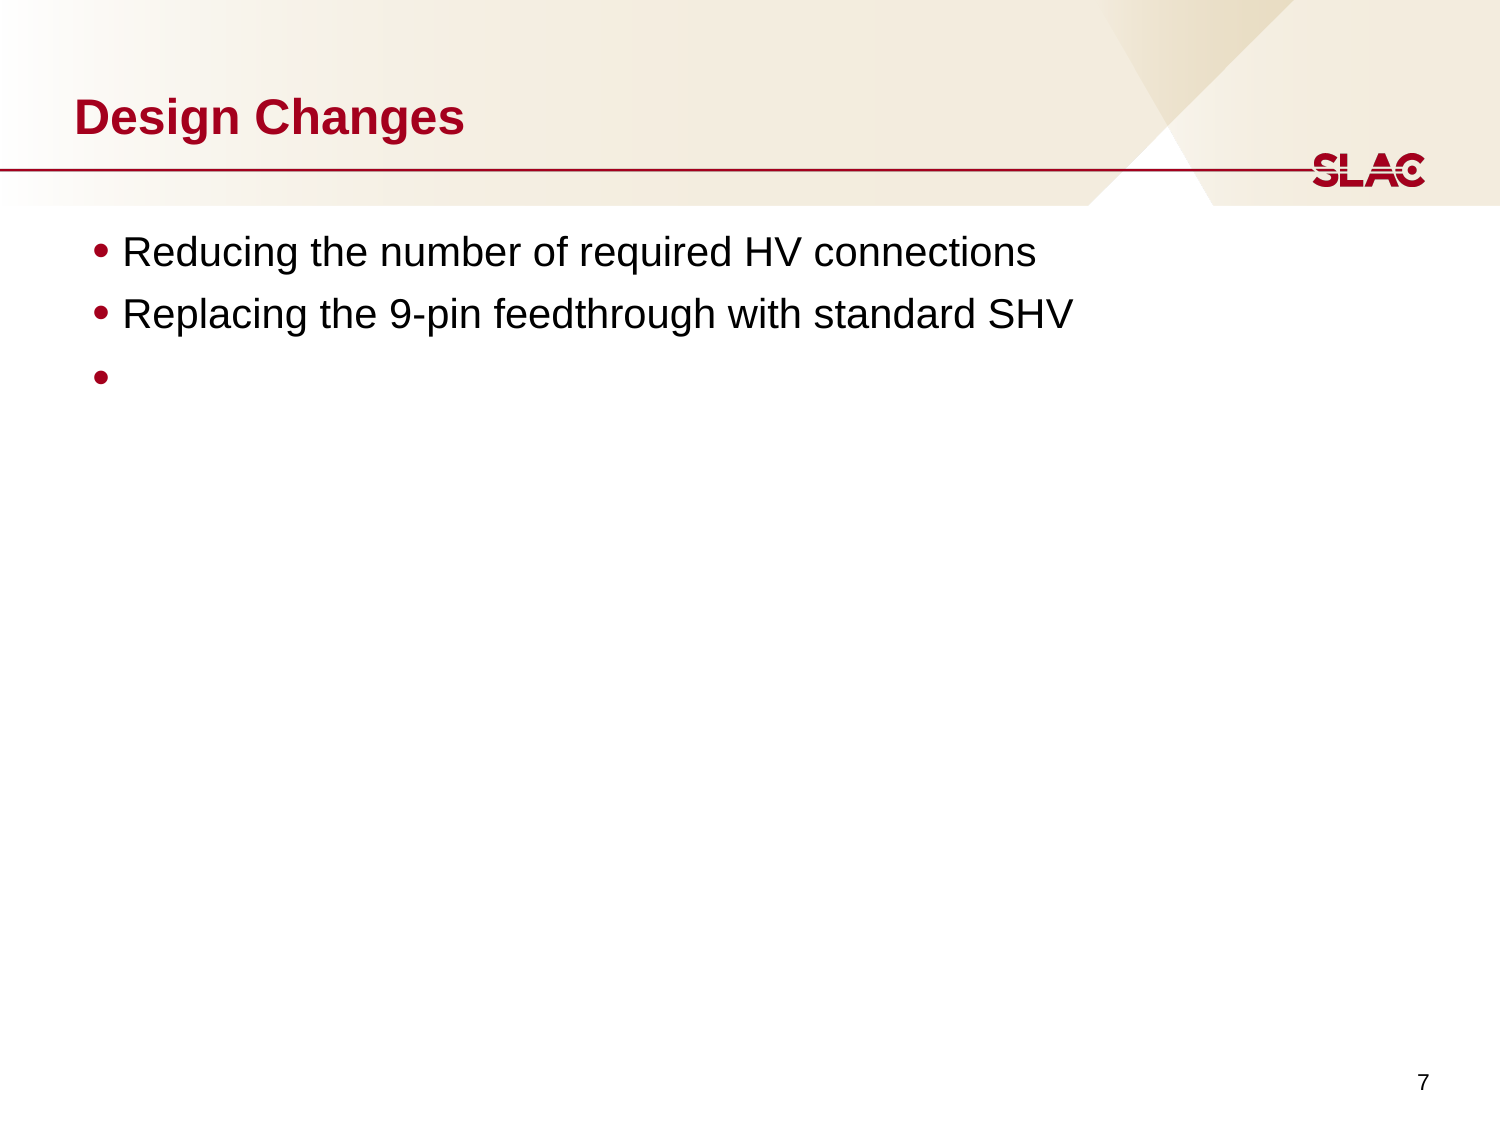

# Design Changes
Reducing the number of required HV connections
Replacing the 9-pin feedthrough with standard SHV